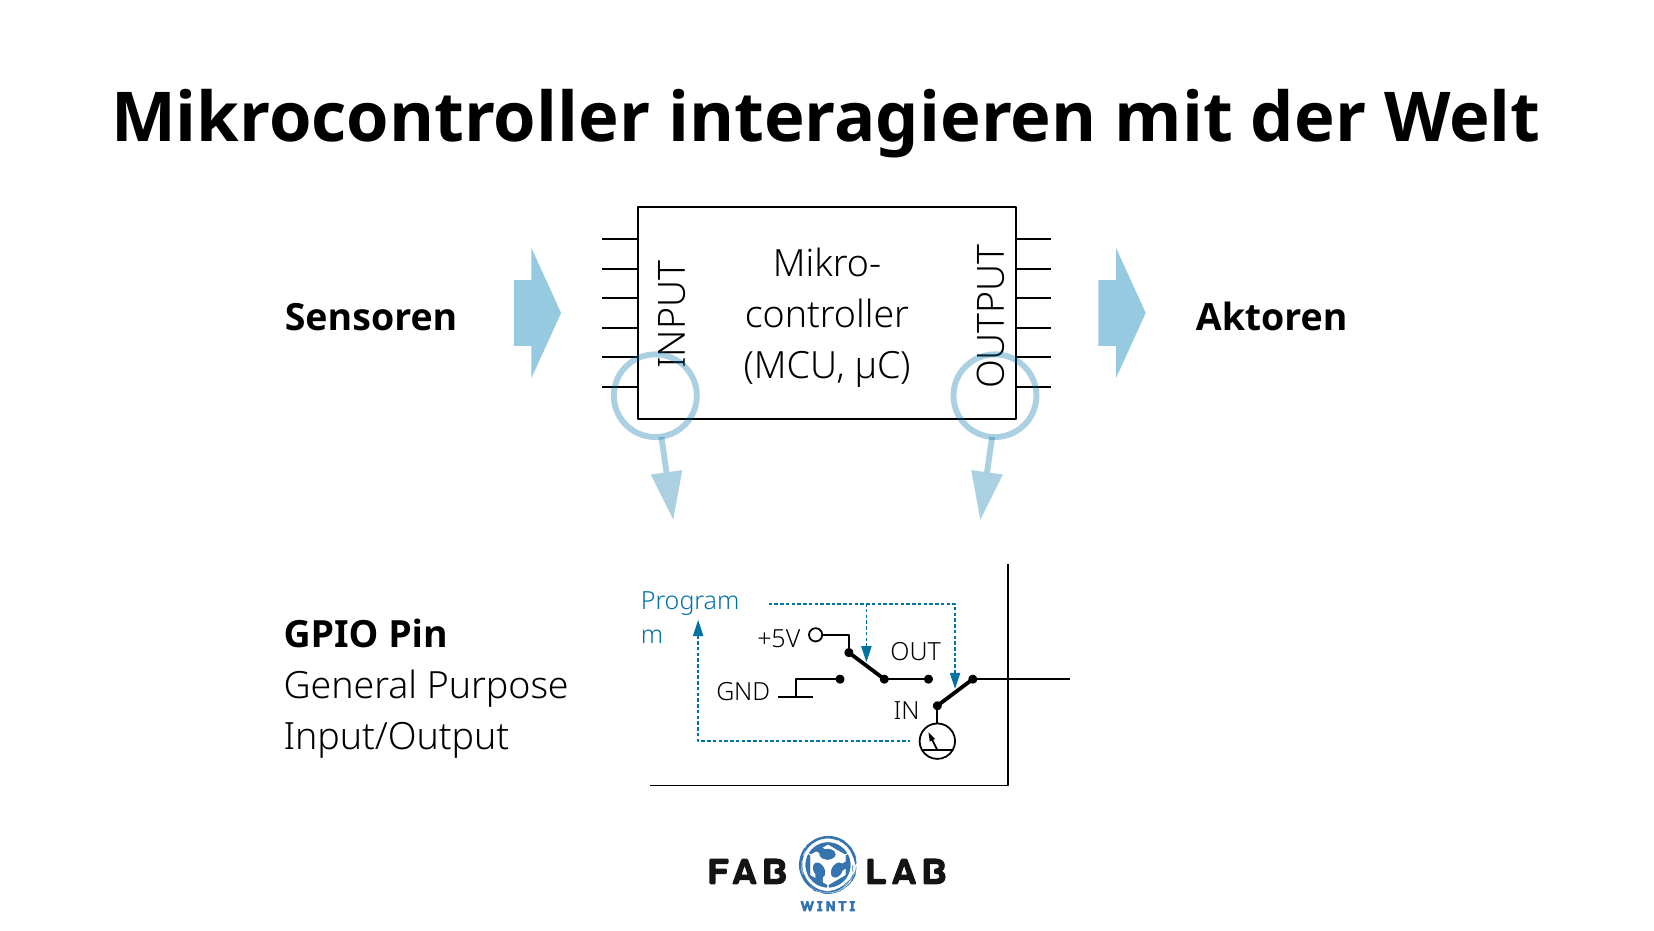

# Mikrocontroller interagieren mit der Welt
Mikro-
controller
(MCU, µC)
INPUT
OUTPUT
Sensoren
Aktoren
Programm
+5V
OUT
GND
IN
GPIO Pin
General Purpose
Input/Output